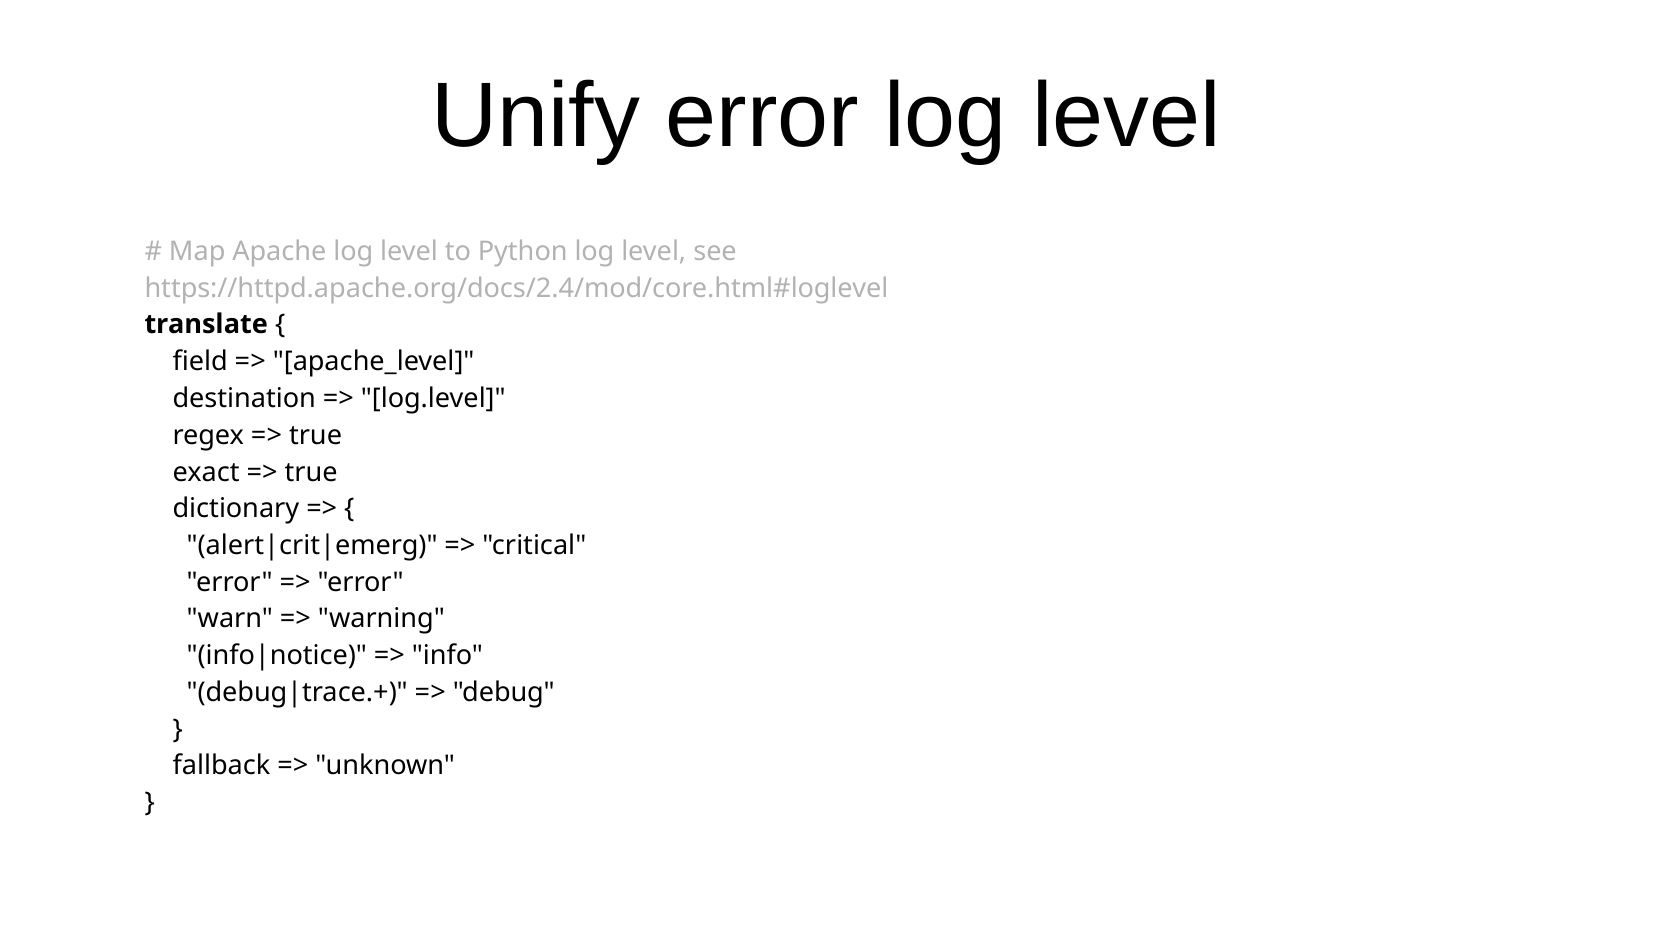

# Unify error log level
# Map Apache log level to Python log level, see https://httpd.apache.org/docs/2.4/mod/core.html#loglevel
translate {
 field => "[apache_level]"
 destination => "[log.level]"
 regex => true
 exact => true
 dictionary => {
 "(alert|crit|emerg)" => "critical"
 "error" => "error"
 "warn" => "warning"
 "(info|notice)" => "info"
 "(debug|trace.+)" => "debug"
 }
 fallback => "unknown"
}